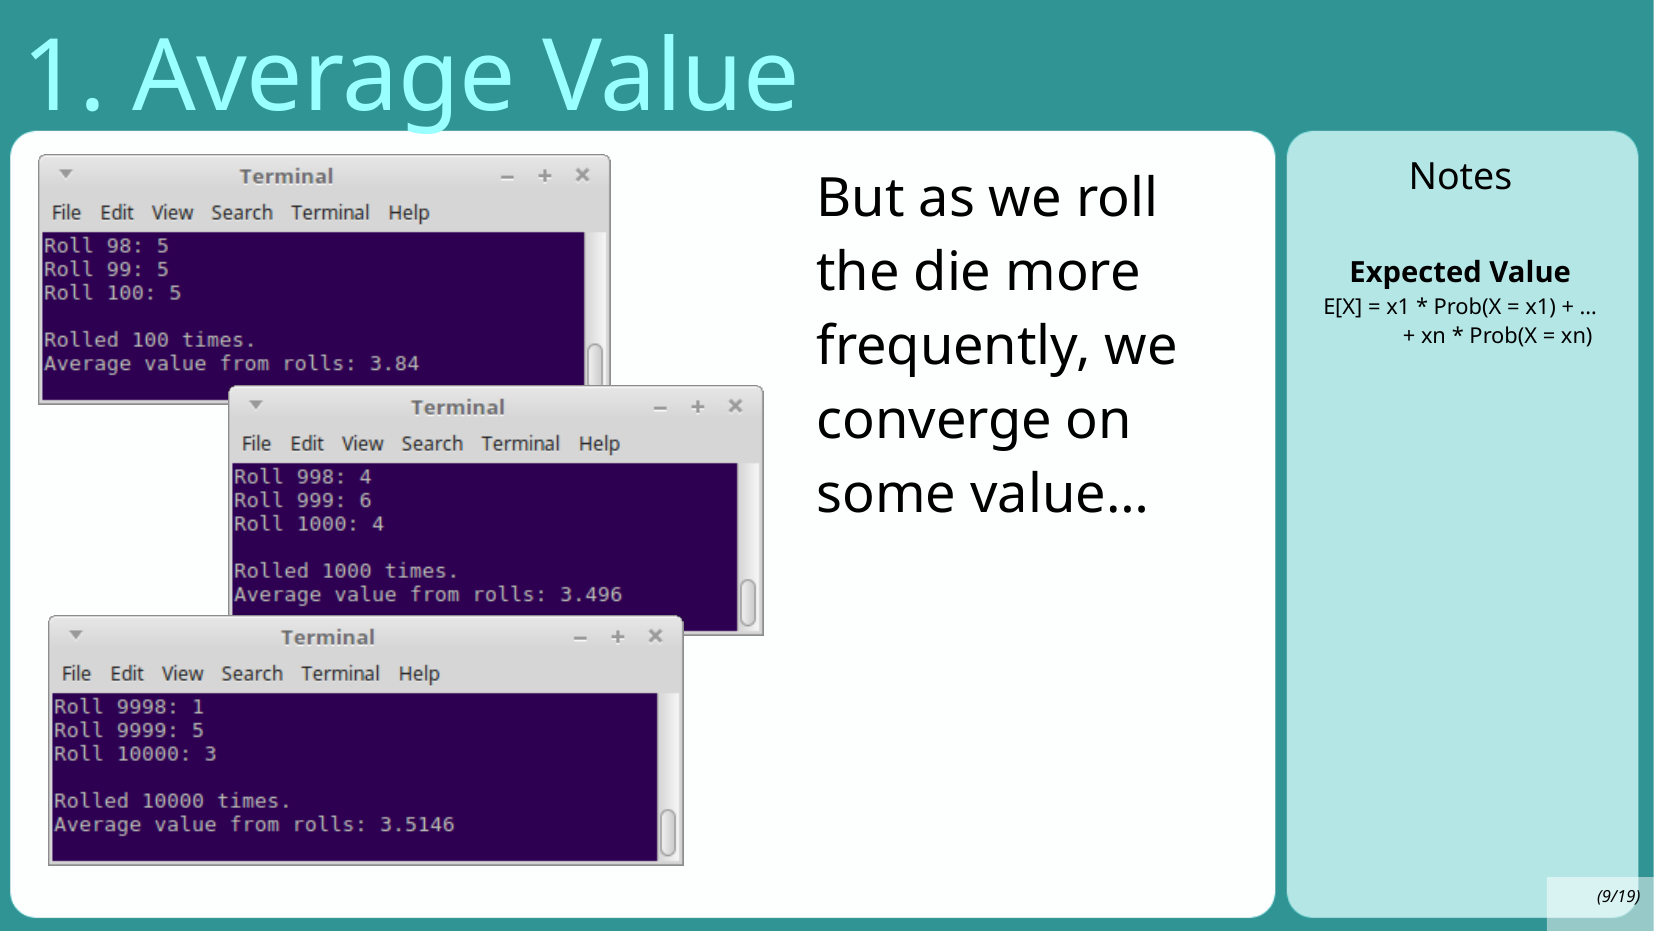

# 1. Average Value
Notes
Expected Value
E[X] = x1 * Prob(X = x1) + …
	+ xn * Prob(X = xn)
But as we roll the die more frequently, we converge on some value…